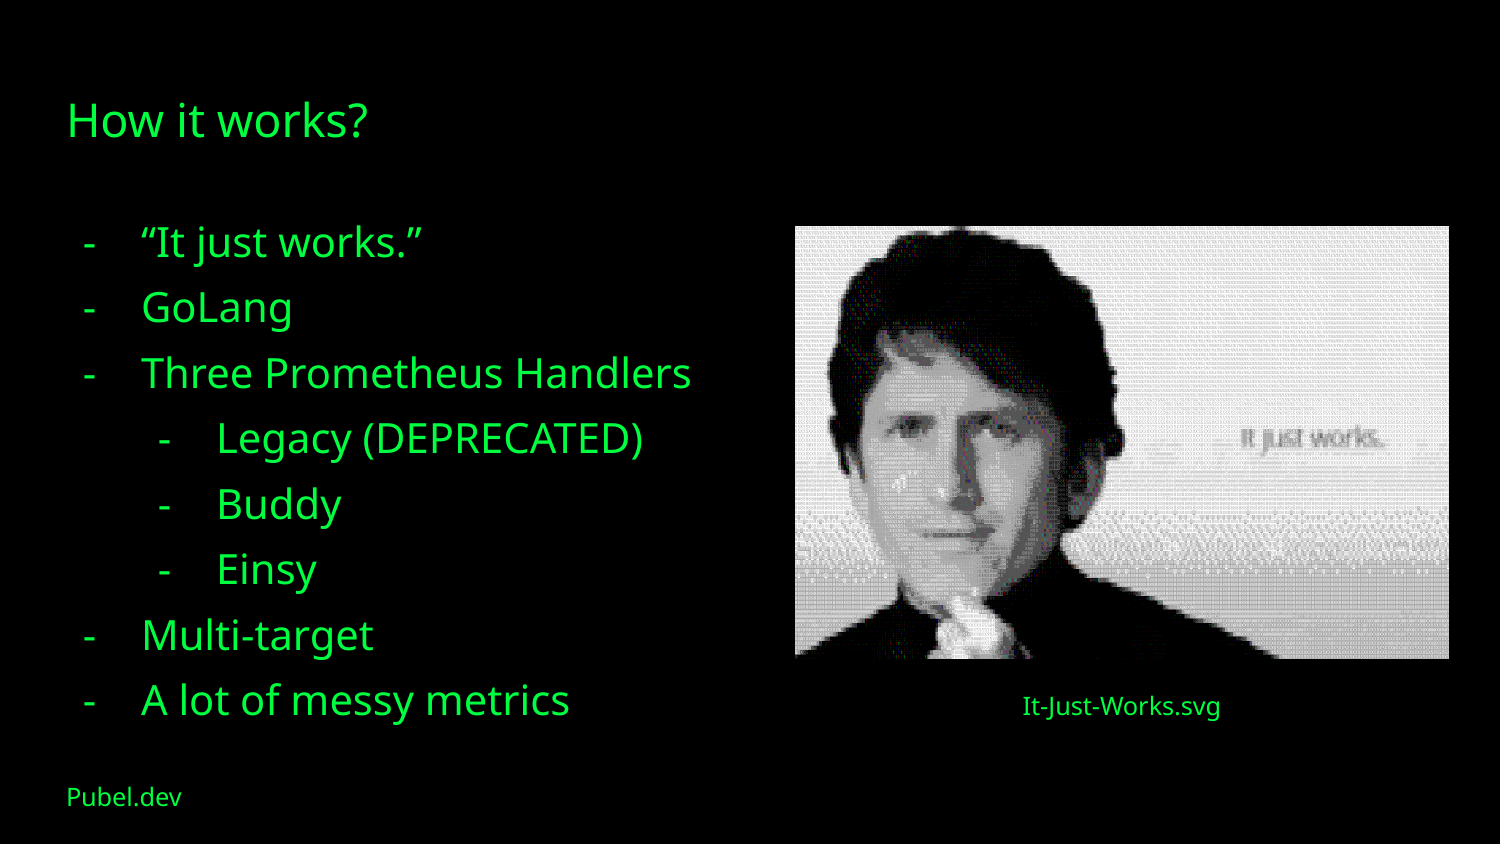

# How it works?
“It just works.”
GoLang
Three Prometheus Handlers
Legacy (DEPRECATED)
Buddy
Einsy
Multi-target
A lot of messy metrics
It-Just-Works.svg
Pubel.dev